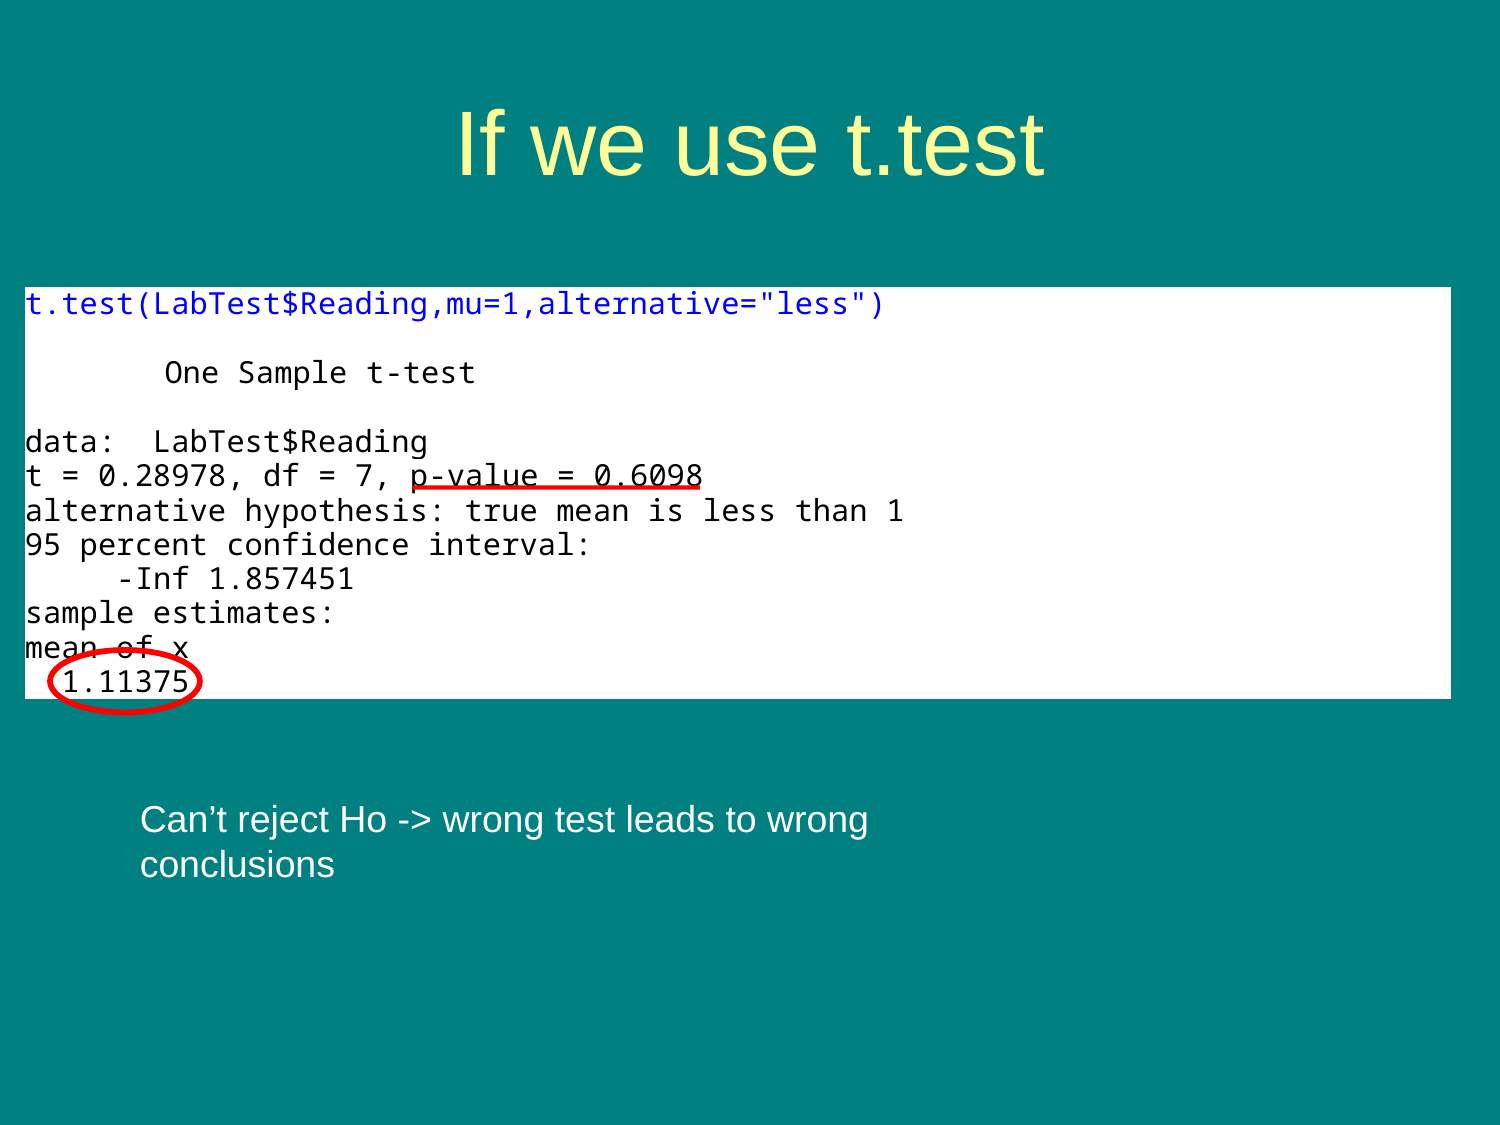

# If we use t.test
Can’t reject Ho -> wrong test leads to wrong conclusions